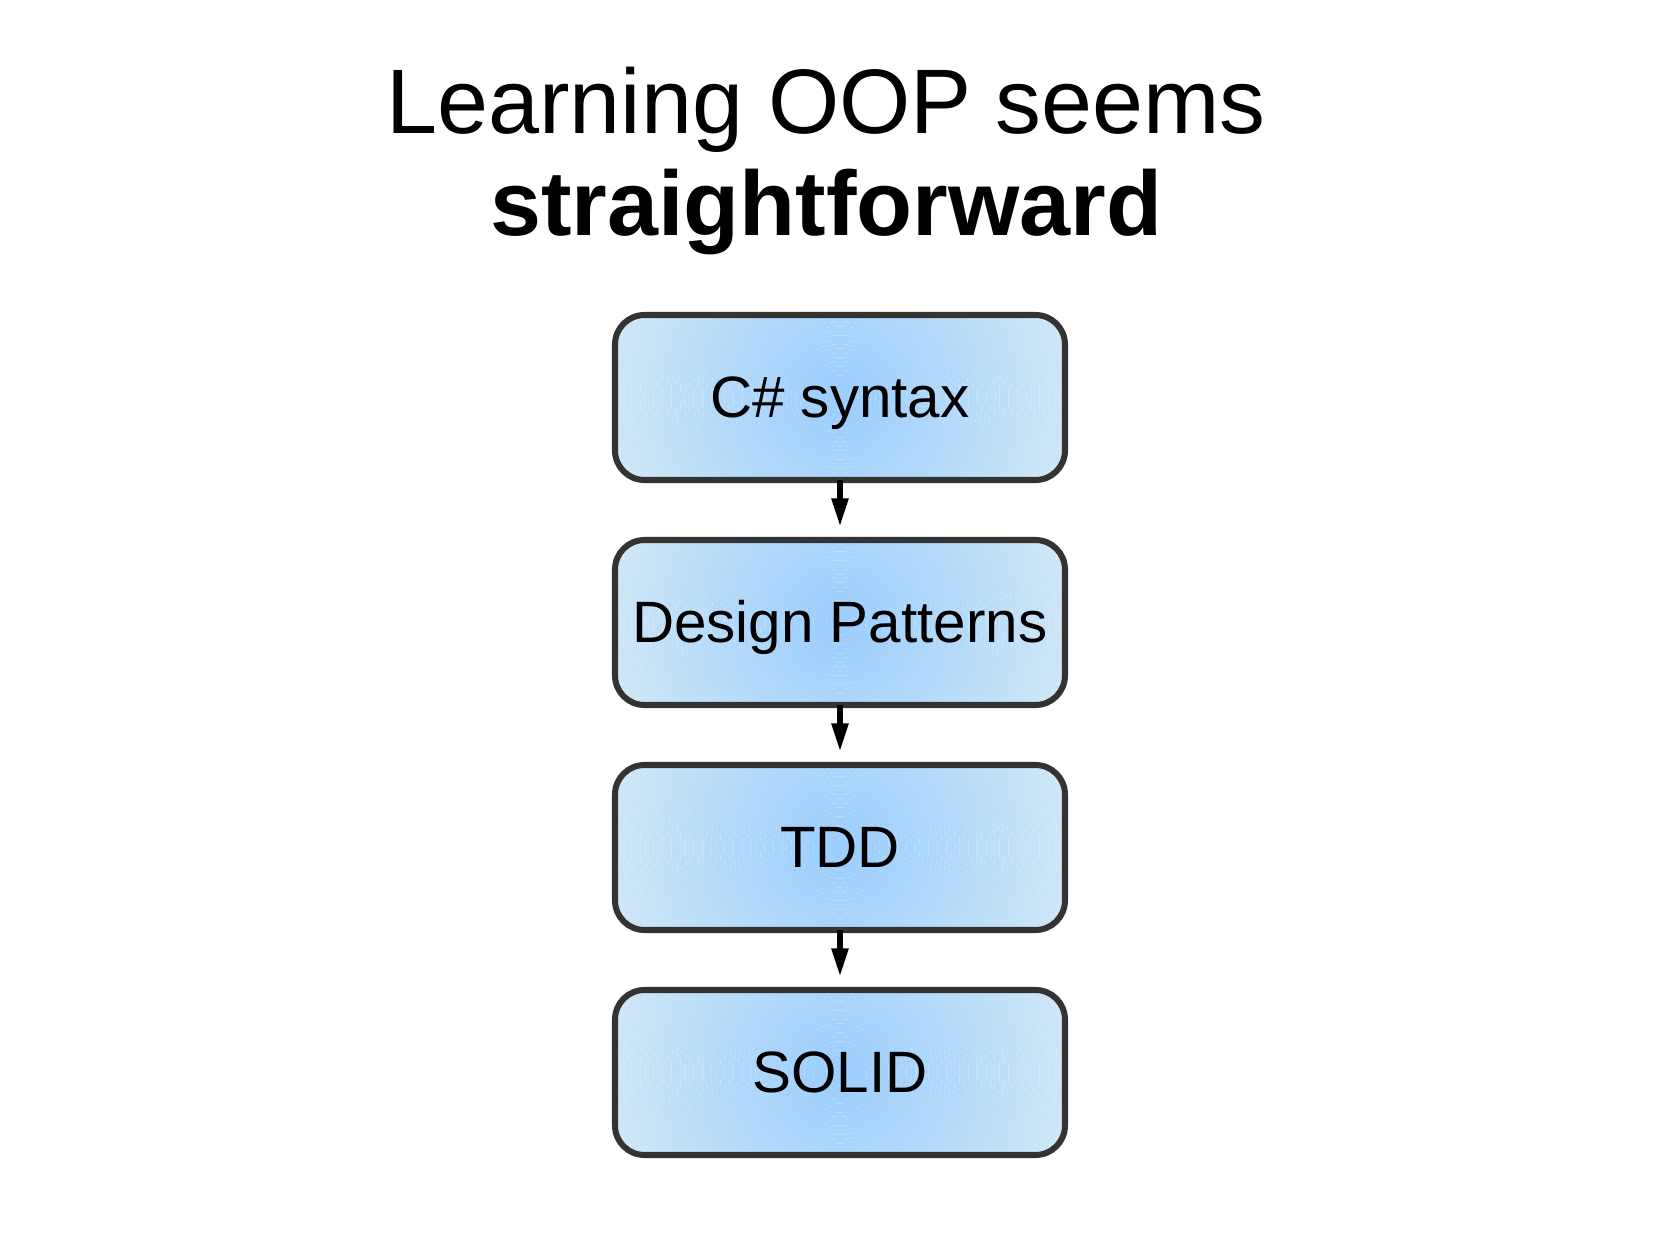

# Learning OOP seems straightforward
C# syntax
Design Patterns
TDD
SOLID